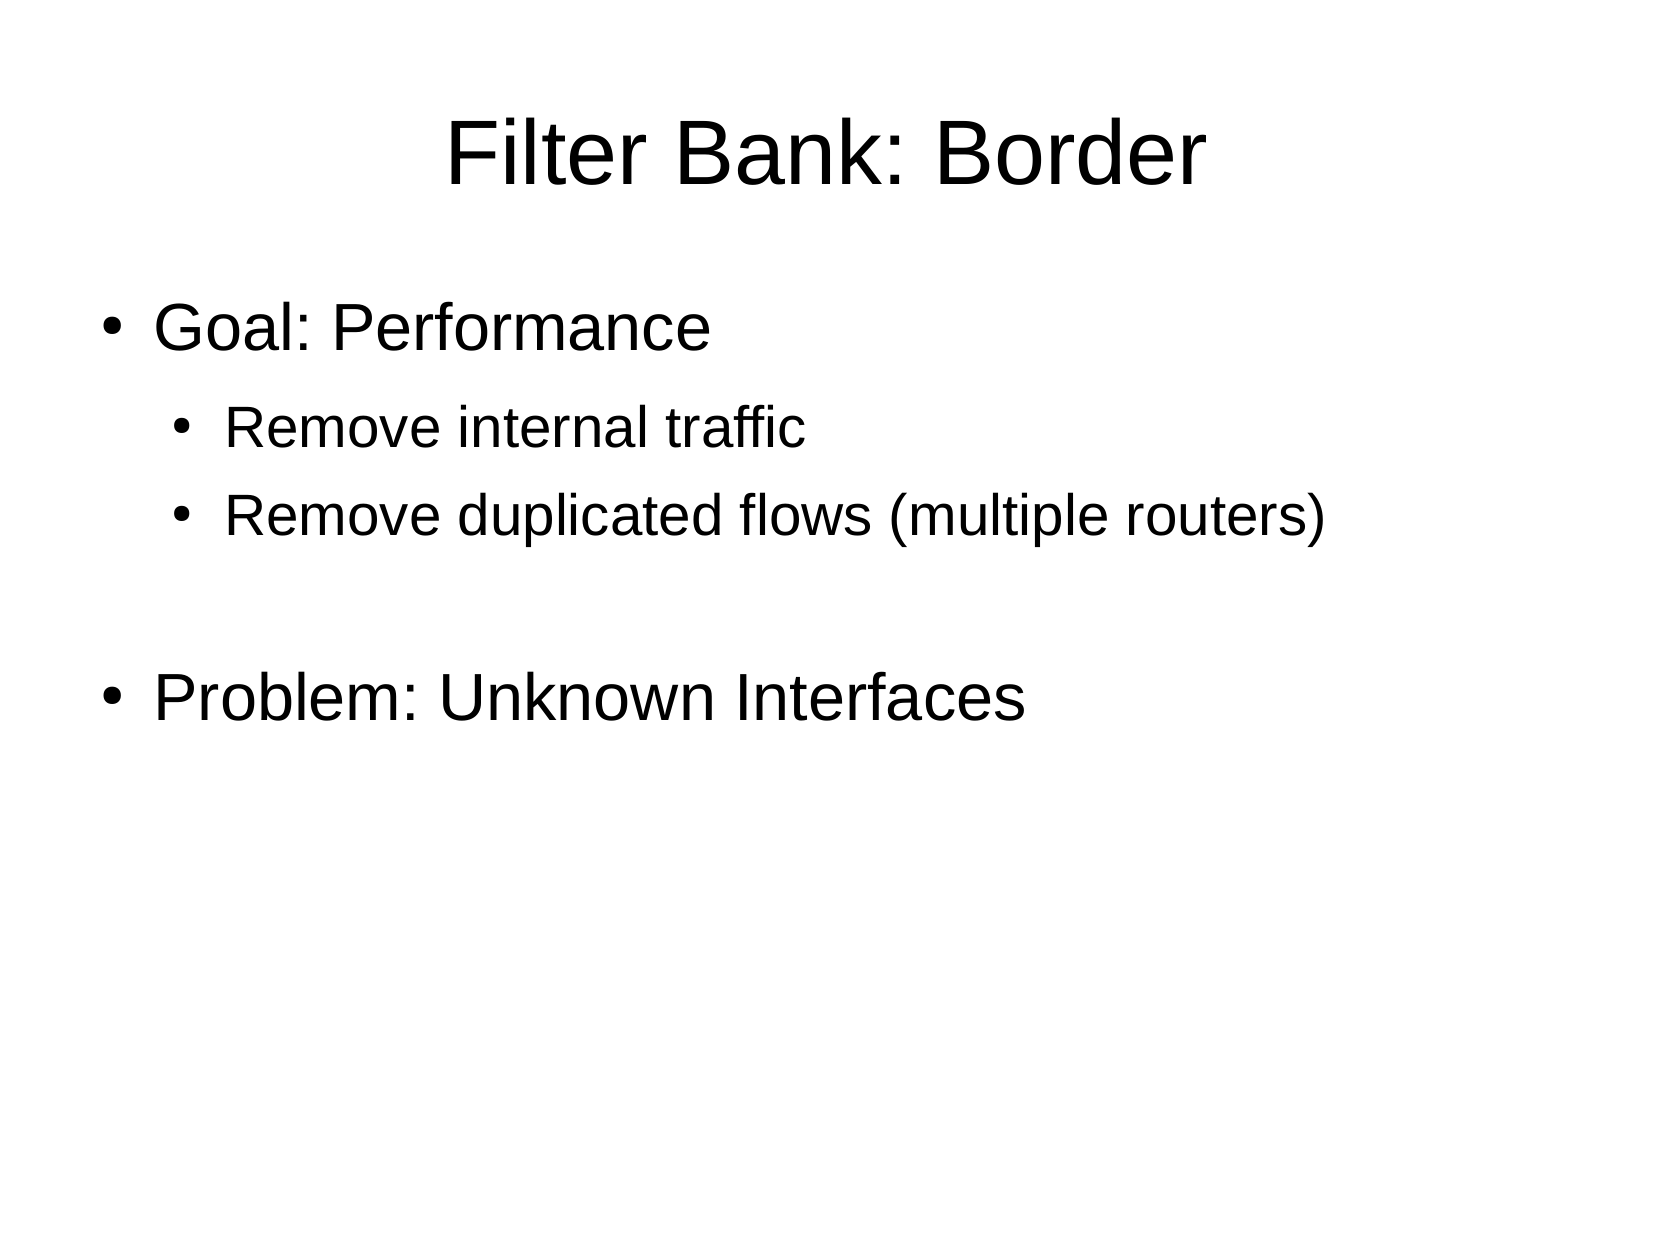

# Filter Bank: Border
Goal: Performance
Remove internal traffic
Remove duplicated flows (multiple routers)
Problem: Unknown Interfaces